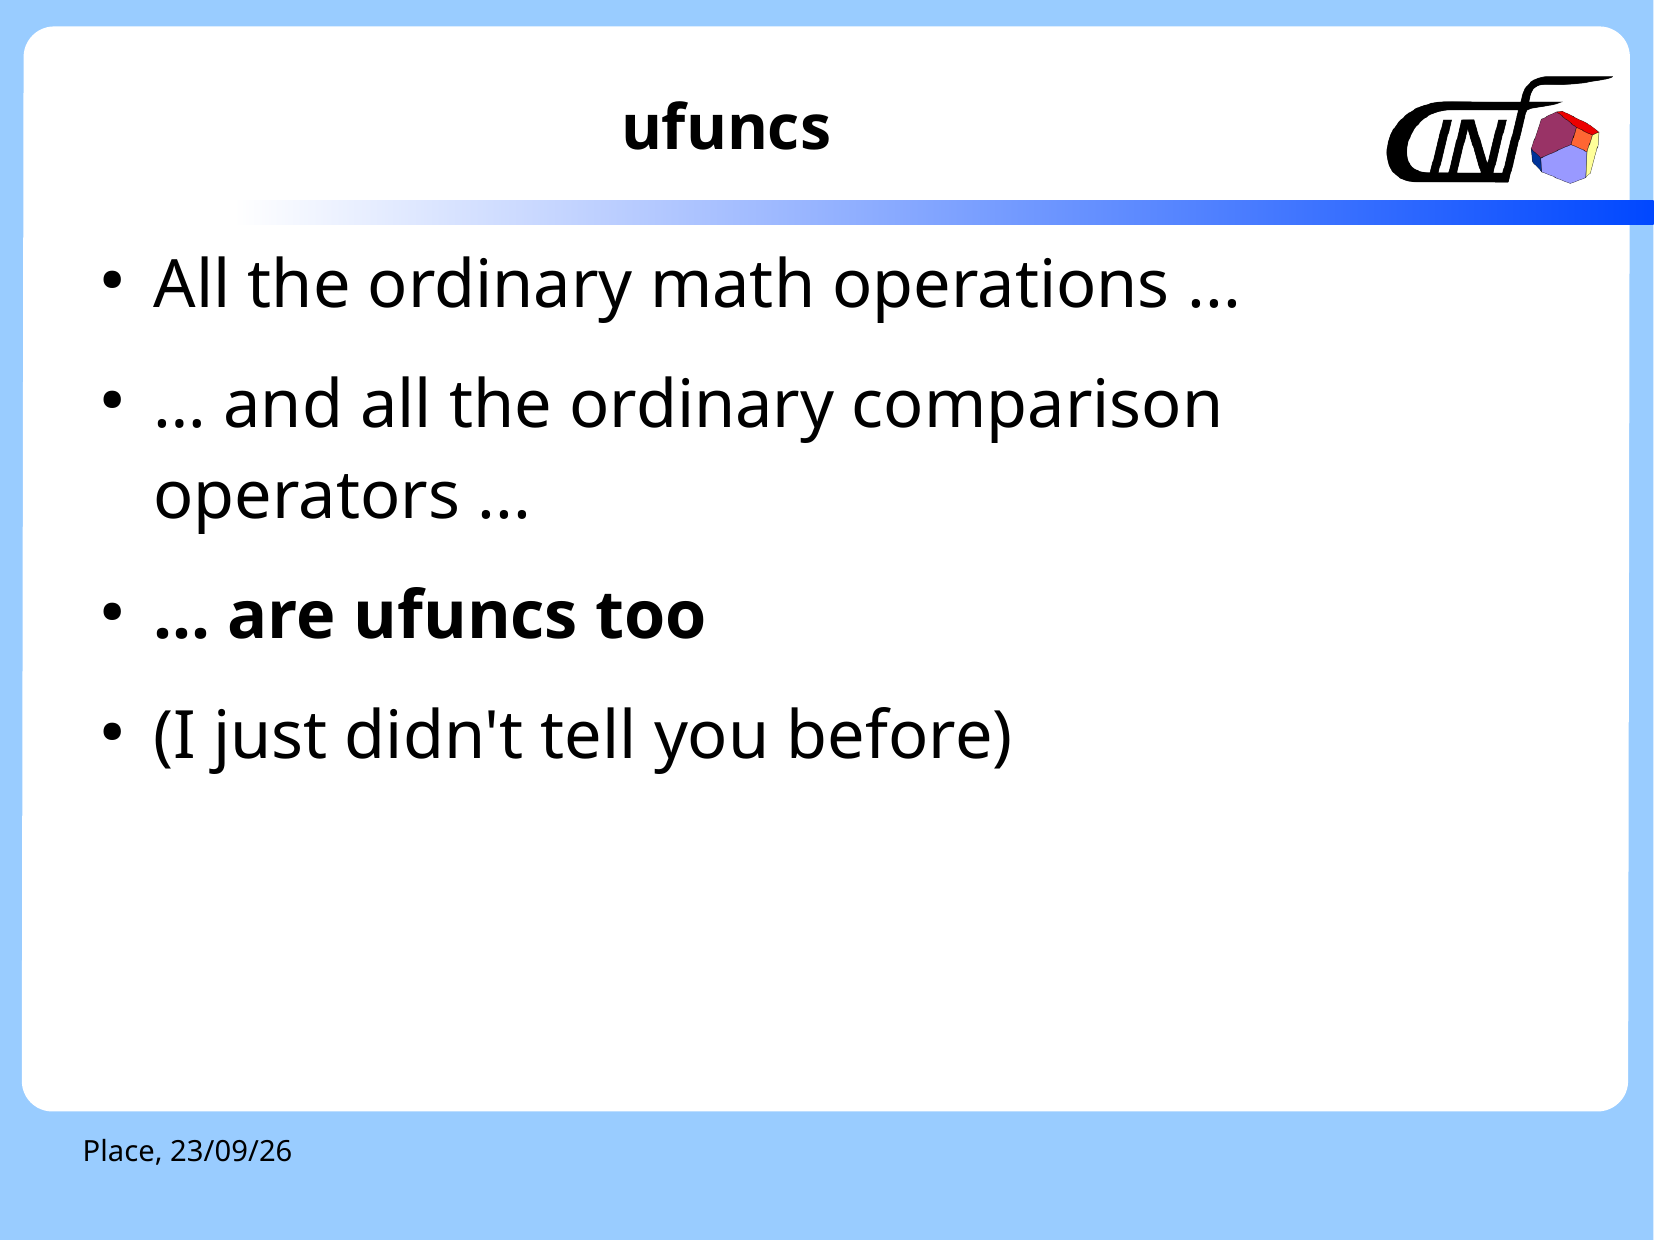

# ufuncs
All the ordinary math operations ...
… and all the ordinary comparison operators ...
… are ufuncs too
(I just didn't tell you before)